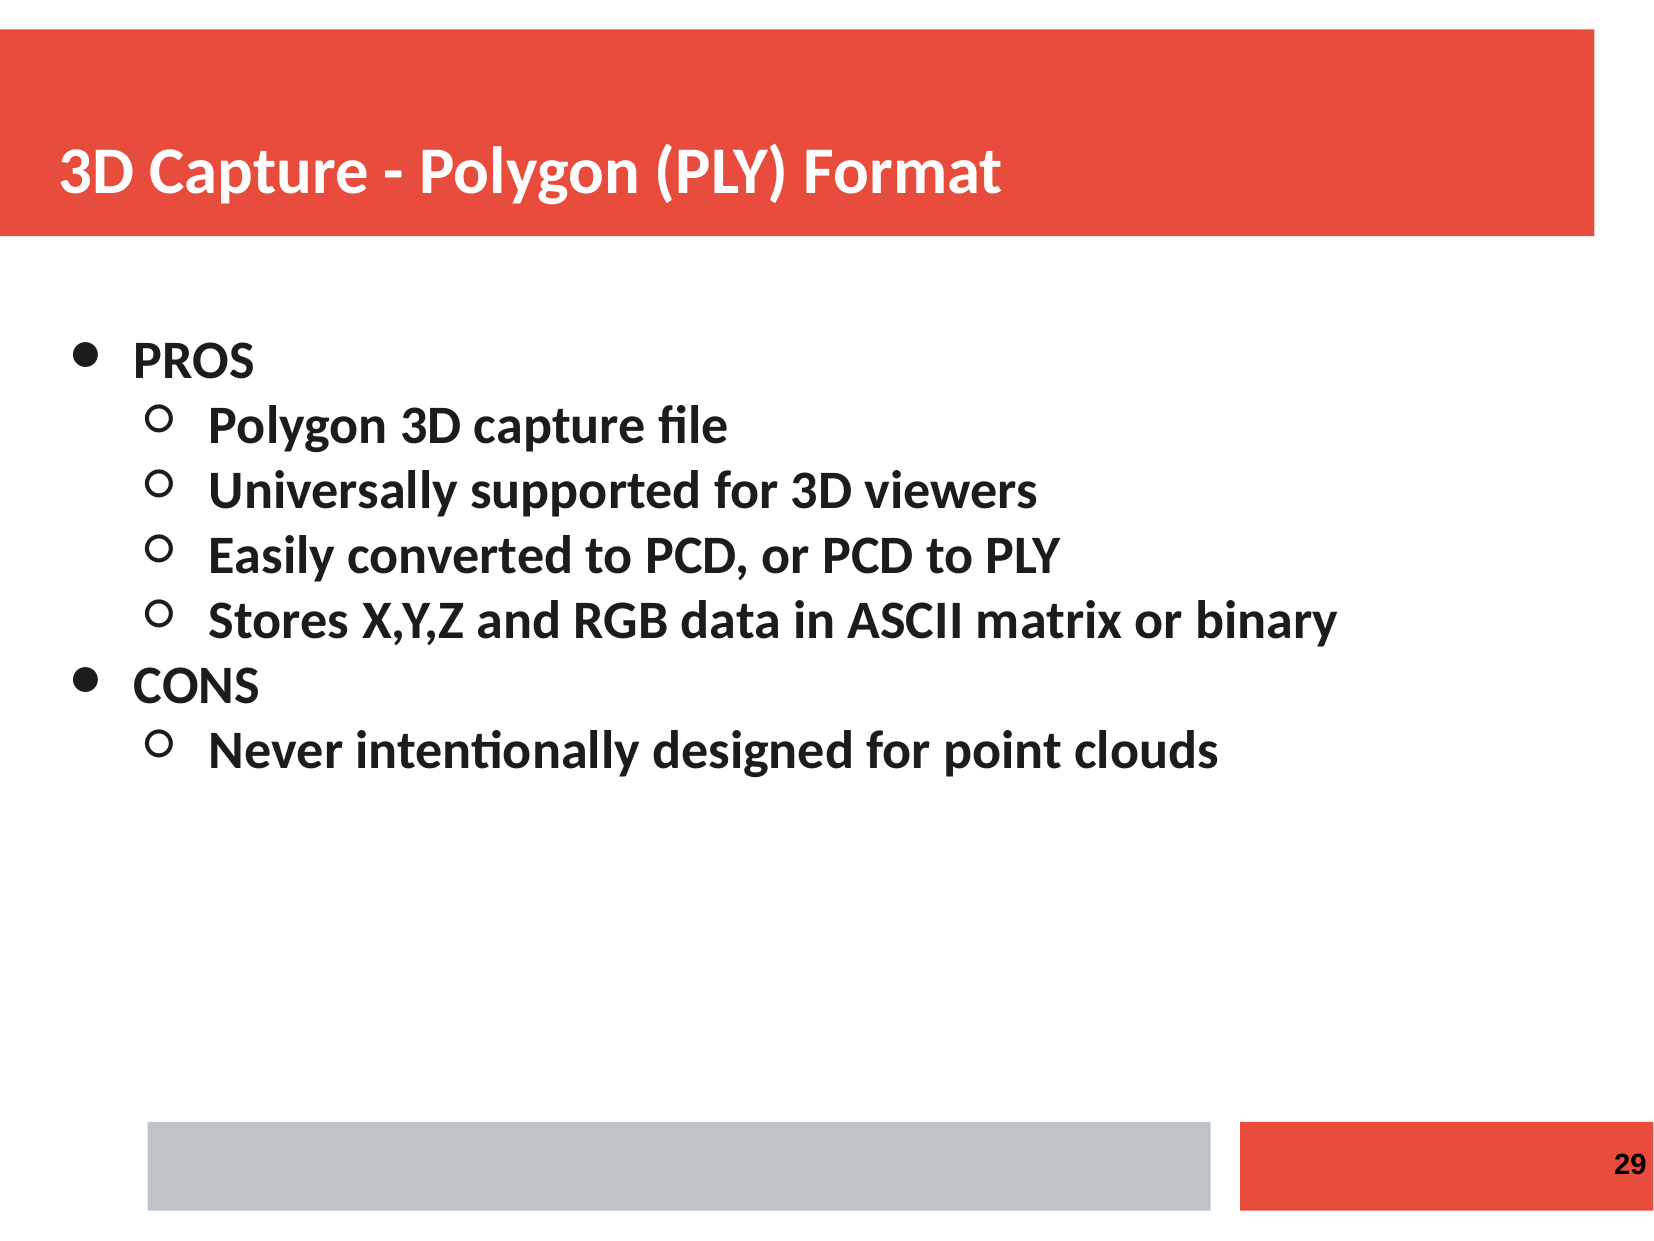

3D Capture - Polygon (PLY) Format
PROS
Polygon 3D capture file
Universally supported for 3D viewers
Easily converted to PCD, or PCD to PLY
Stores X,Y,Z and RGB data in ASCII matrix or binary
CONS
Never intentionally designed for point clouds